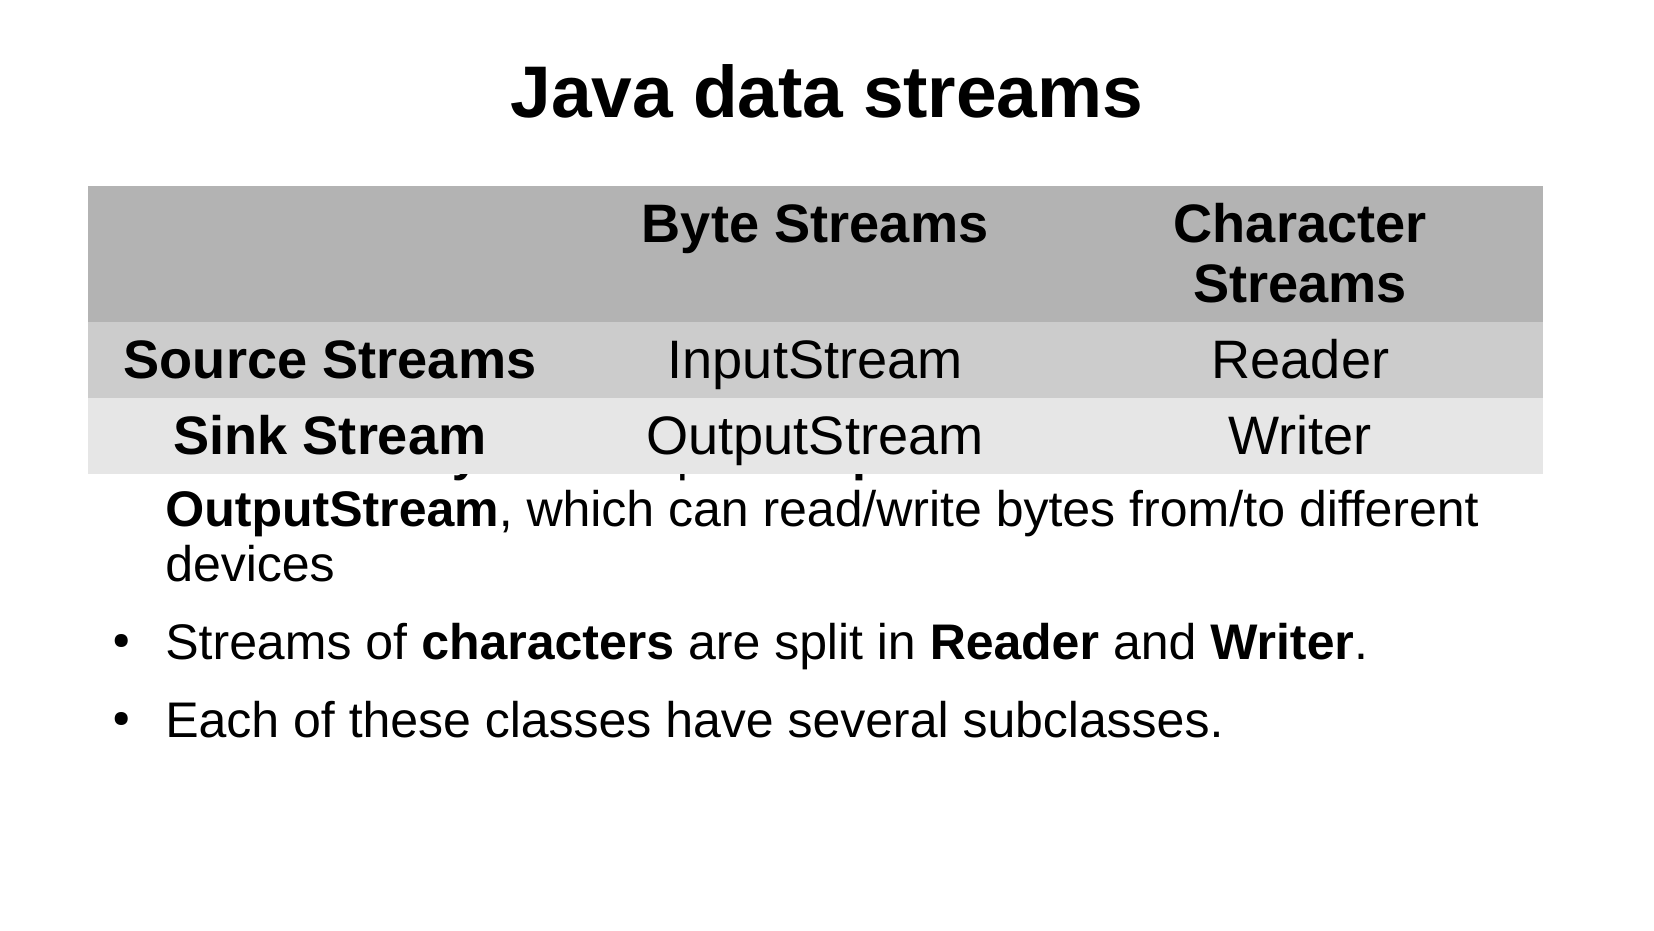

# Java data streams
| | Byte Streams | Character Streams |
| --- | --- | --- |
| Source Streams | InputStream | Reader |
| Sink Stream | OutputStream | Writer |
Streams of bytes are split in InputStream and OutputStream, which can read/write bytes from/to different devices
Streams of characters are split in Reader and Writer.
Each of these classes have several subclasses.